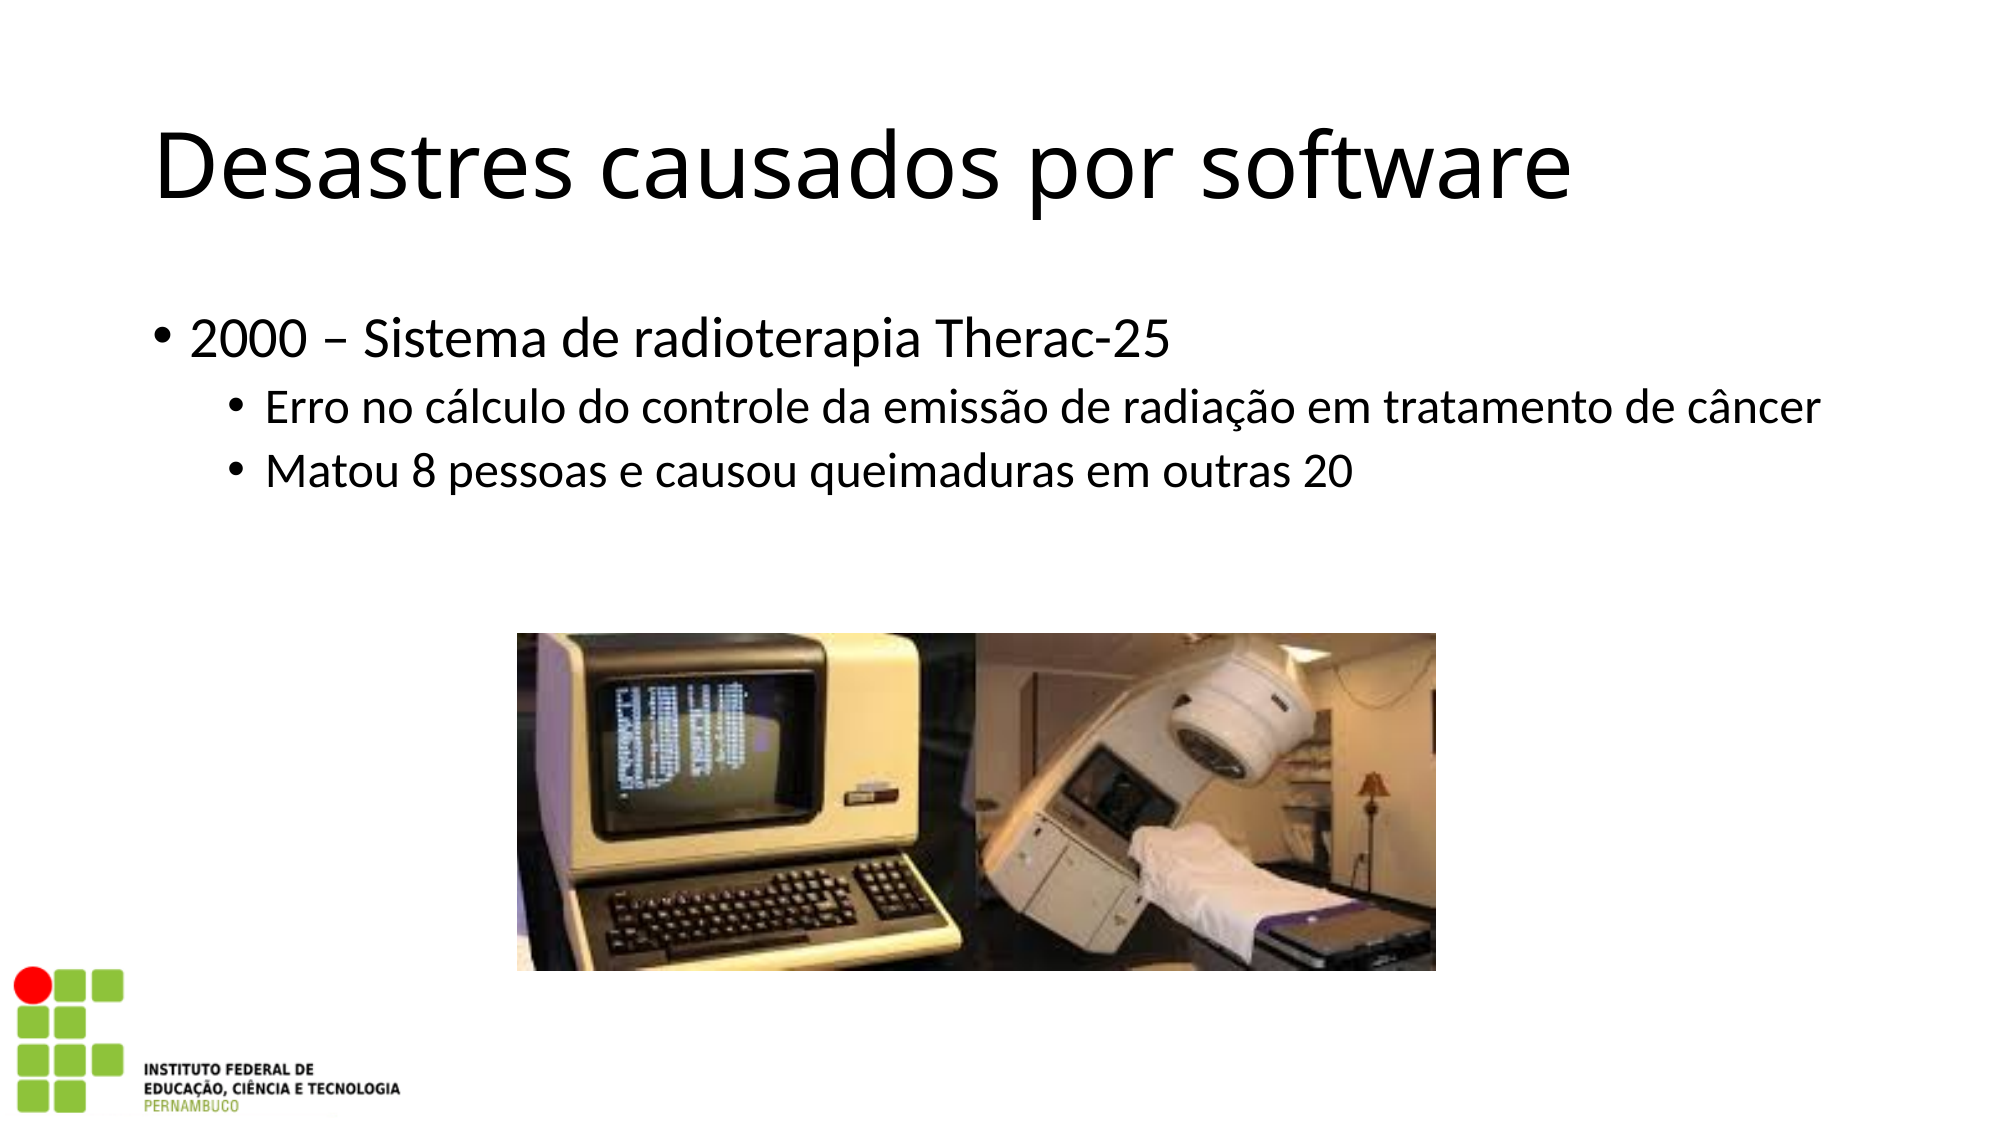

# Desastres causados por software
2000 – Sistema de radioterapia Therac-25
Erro no cálculo do controle da emissão de radiação em tratamento de câncer
Matou 8 pessoas e causou queimaduras em outras 20